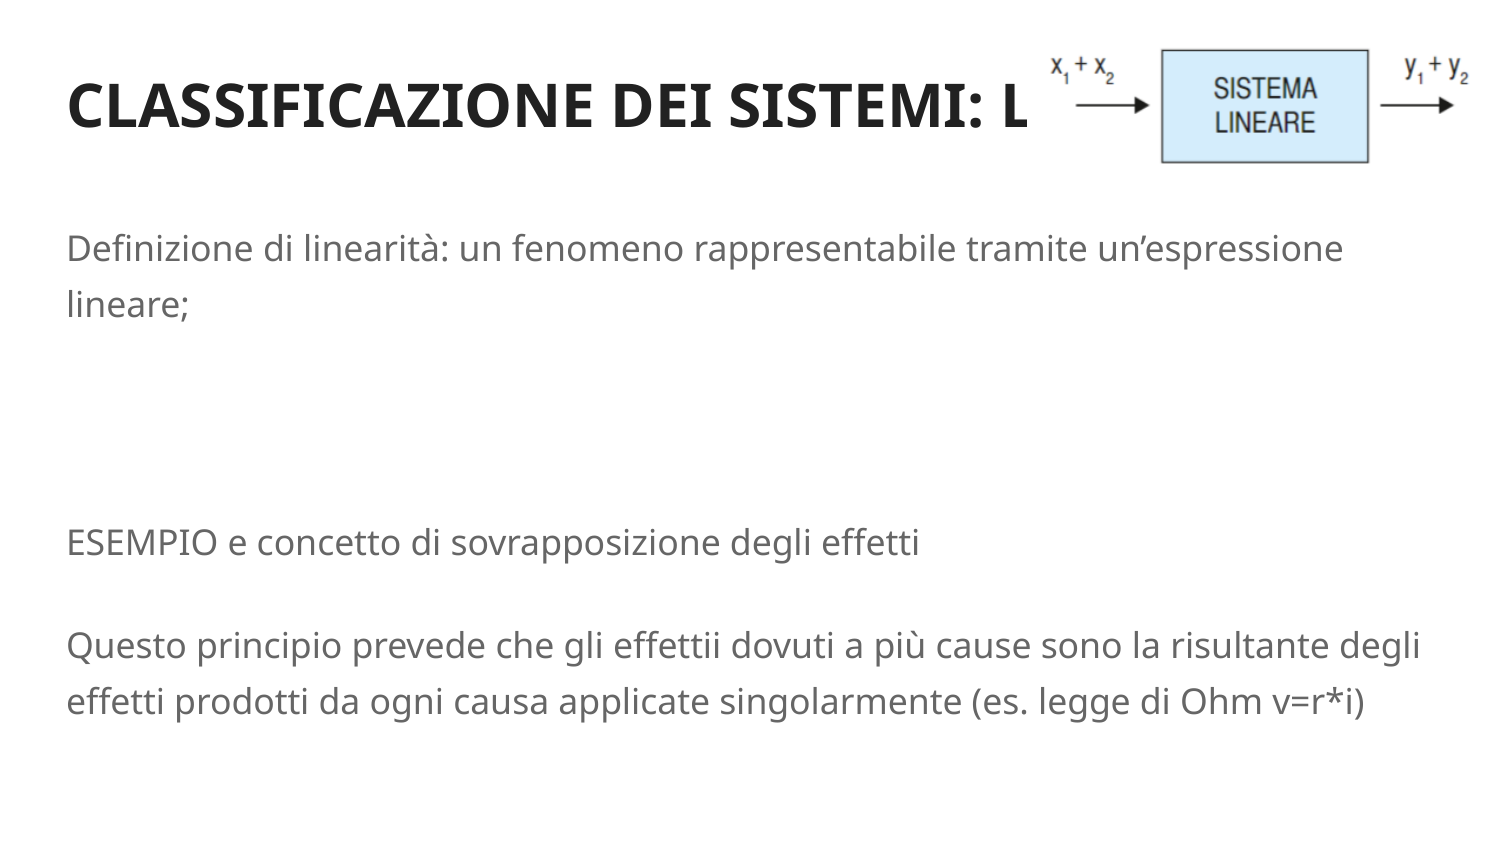

# CLASSIFICAZIONE DEI SISTEMI: LINEARE O NO
Definizione di linearità: un fenomeno rappresentabile tramite un’espressione lineare;
ESEMPIO e concetto di sovrapposizione degli effetti
Questo principio prevede che gli effettii dovuti a più cause sono la risultante degli effetti prodotti da ogni causa applicate singolarmente (es. legge di Ohm v=r*i)